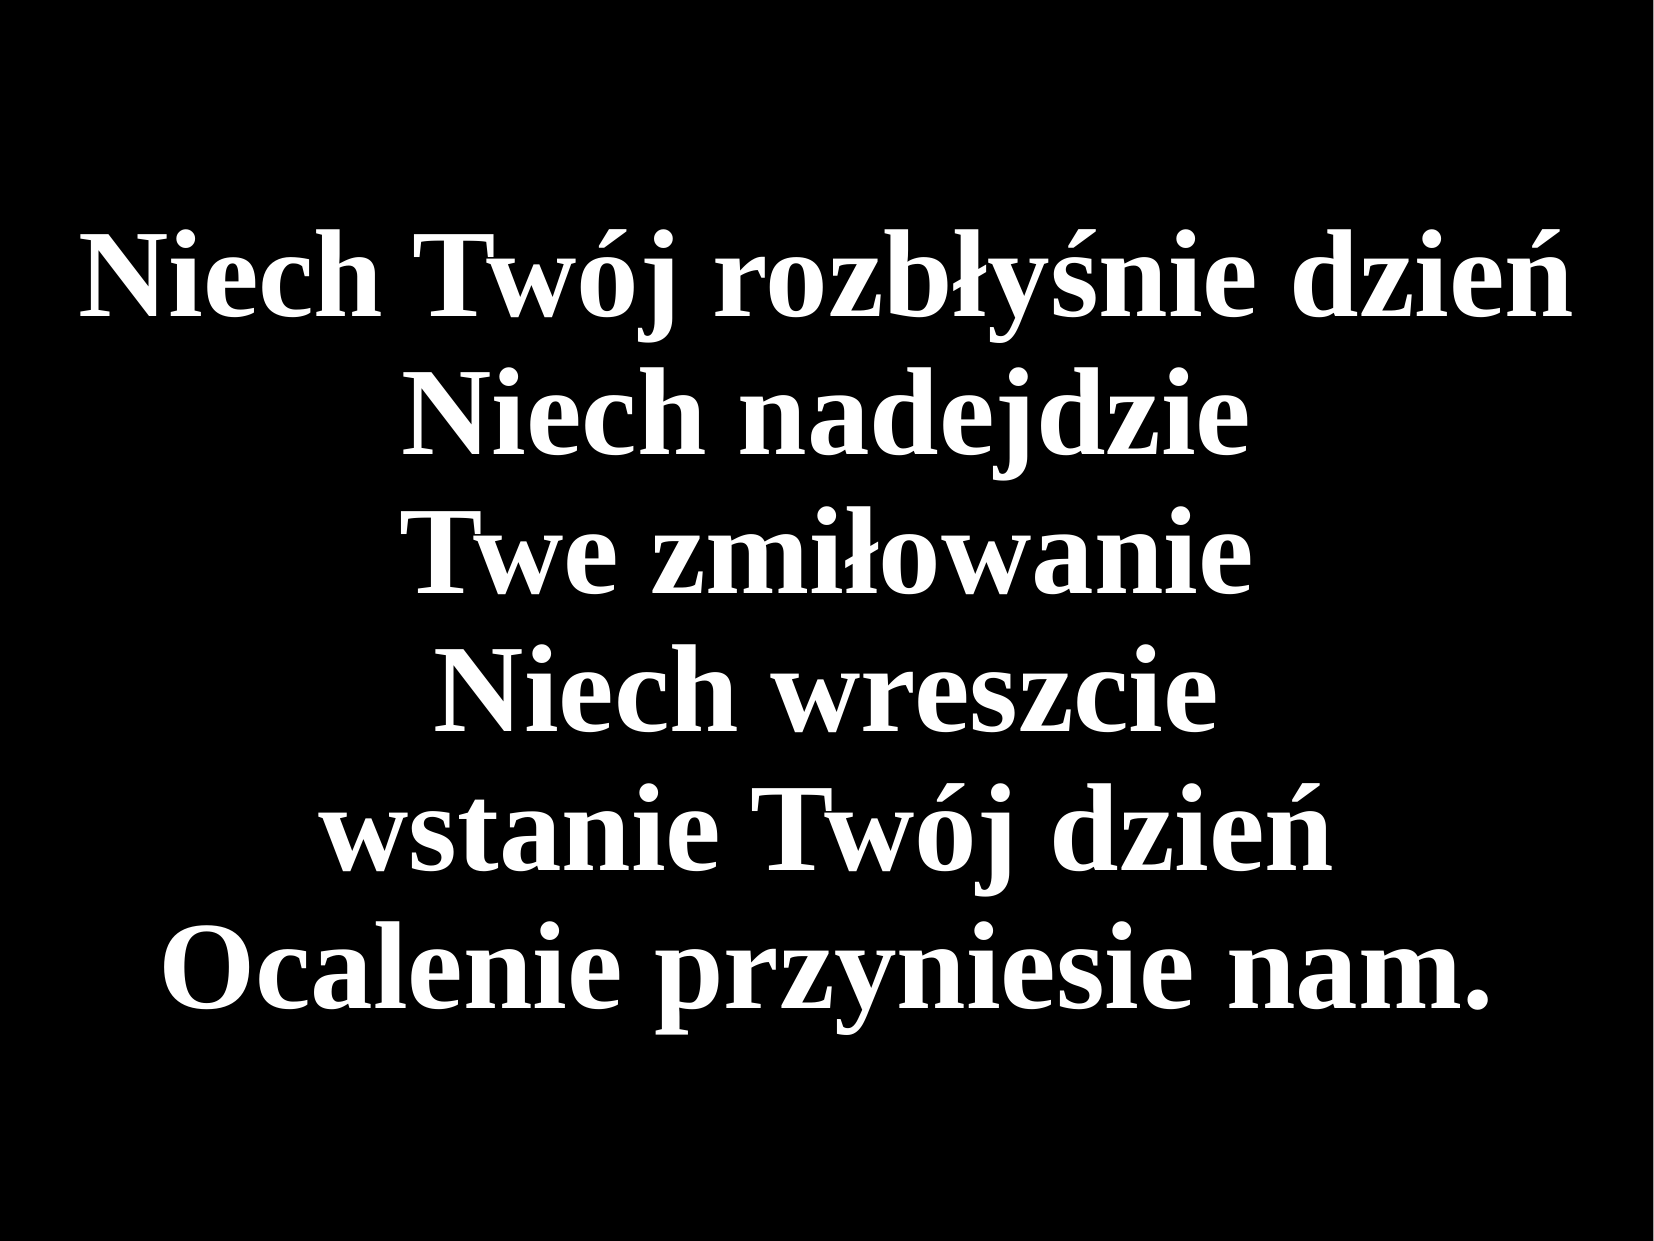

# Niech Twój rozbłyśnie dzień Niech nadejdzie Twe zmiłowanie Niech wreszcie wstanie Twój dzień Ocalenie przyniesie nam.